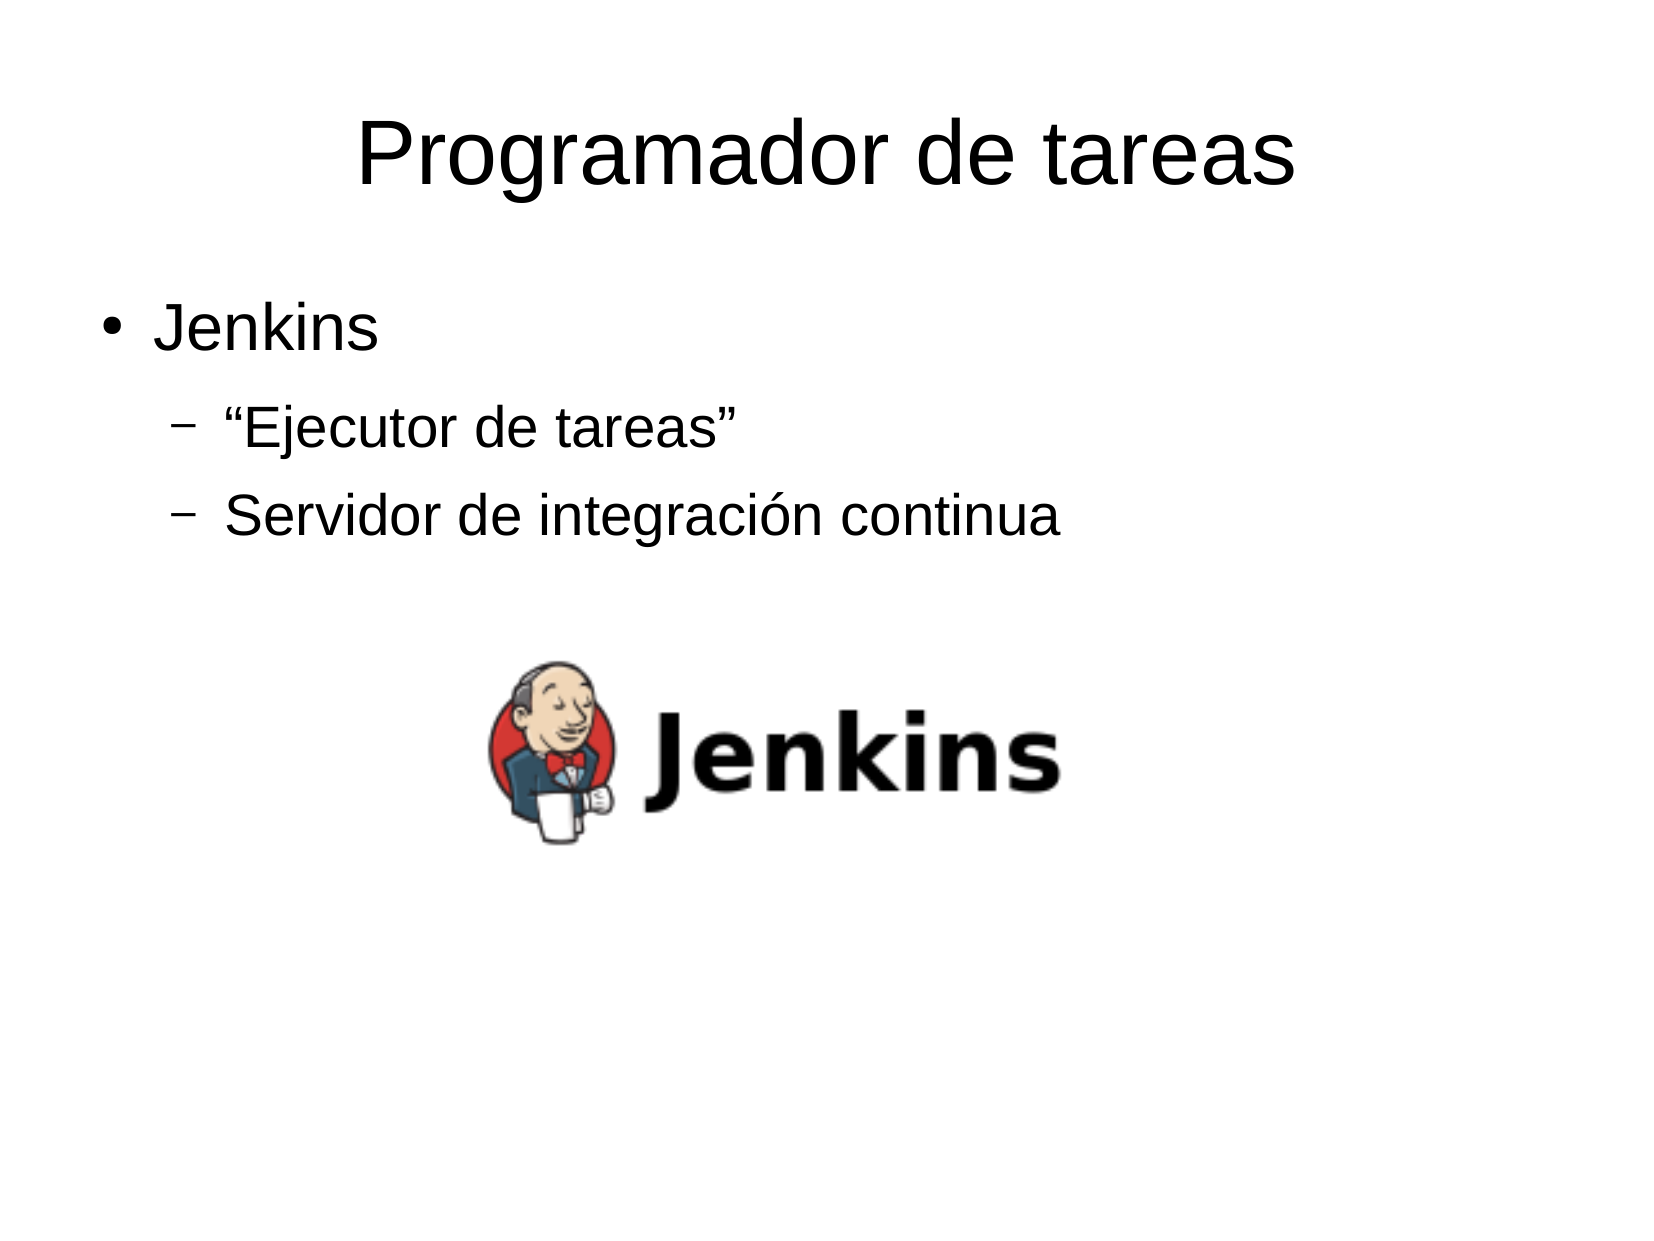

# Programador de tareas
Jenkins
“Ejecutor de tareas”
Servidor de integración continua